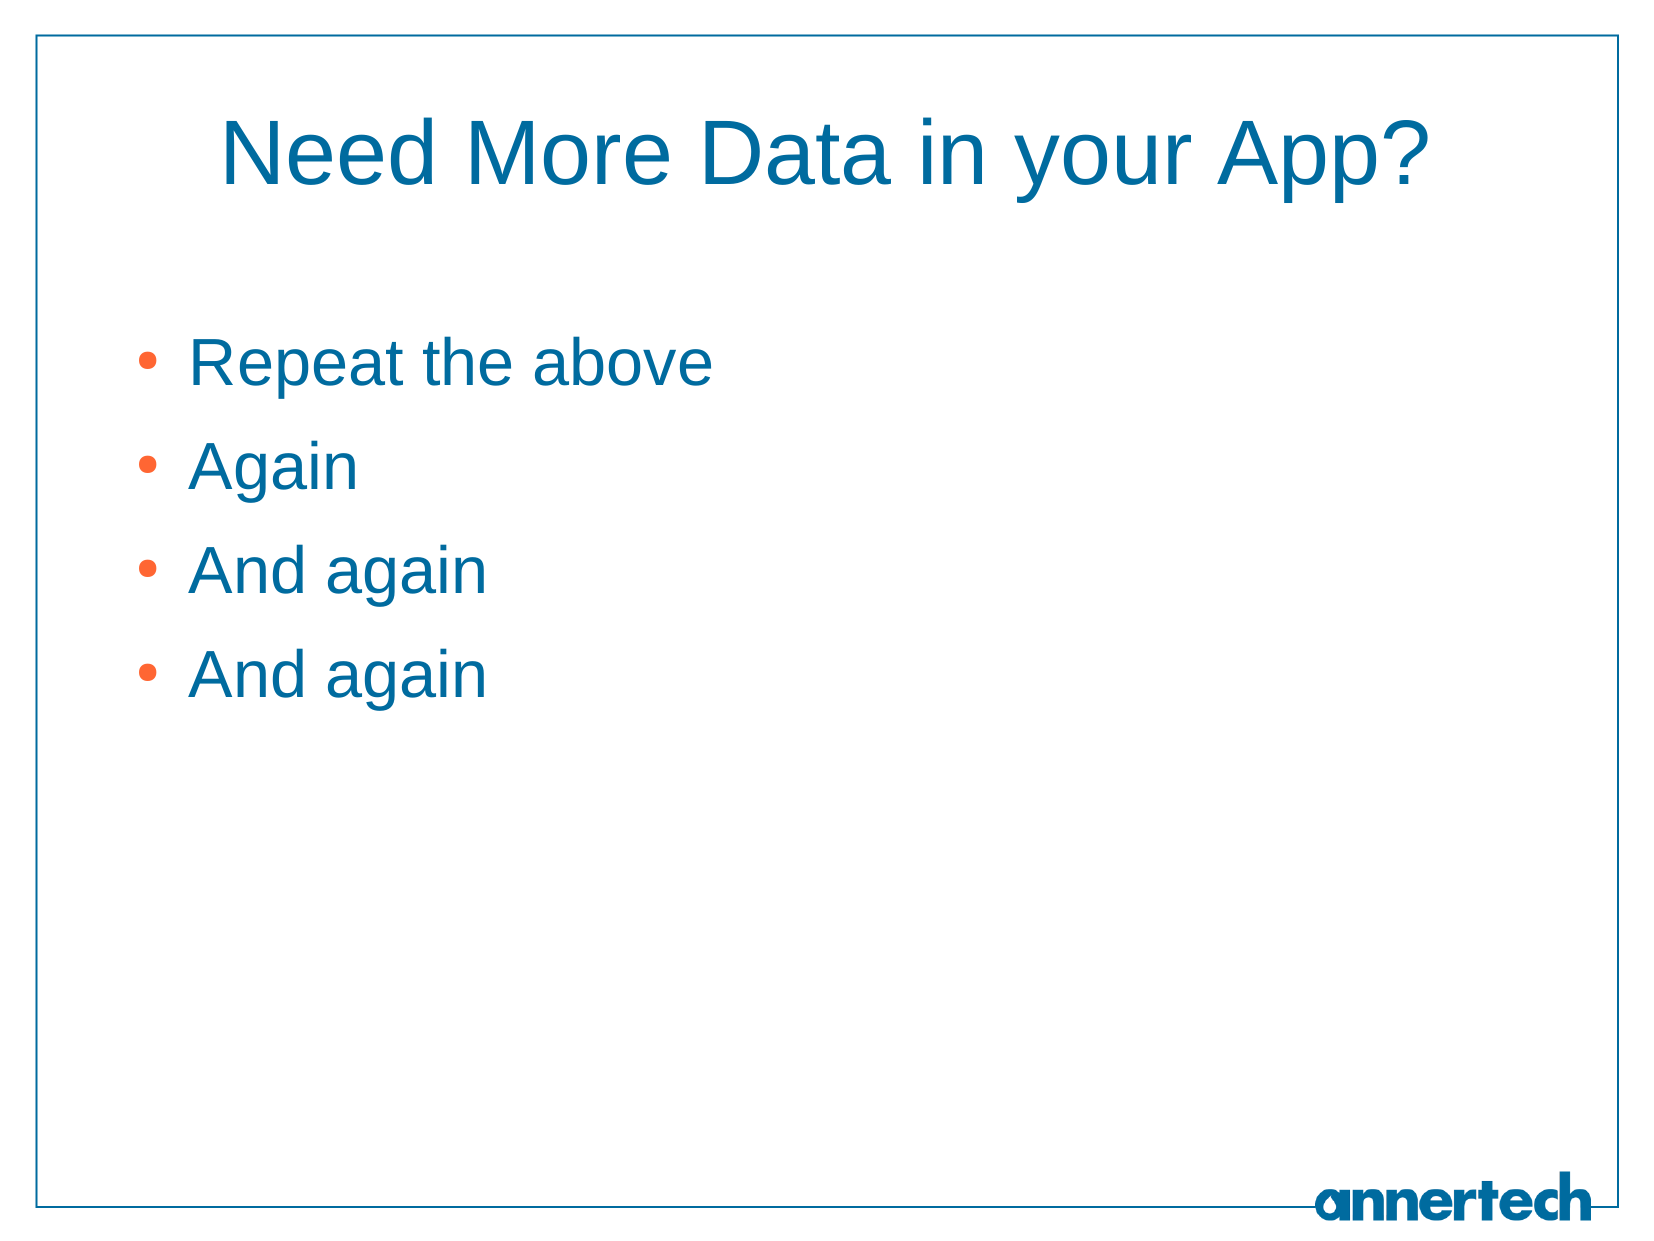

# Need More Data in your App?
Repeat the above
Again
And again
And again